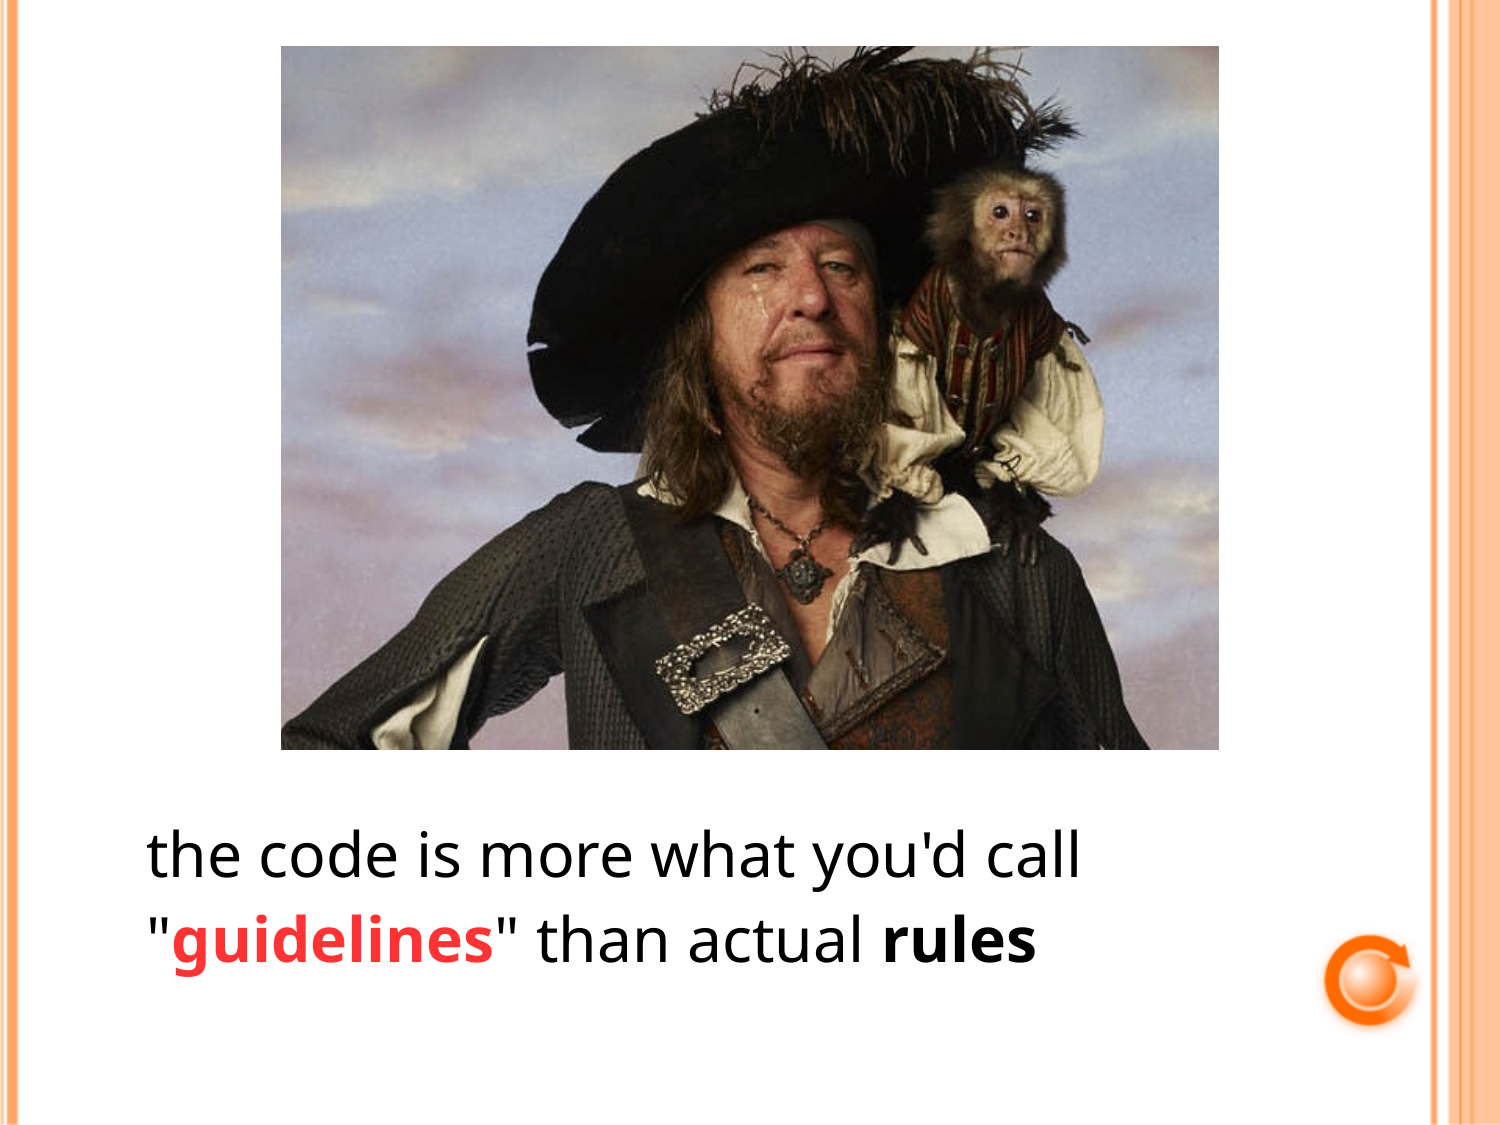

the code is more what you'd call
"guidelines" than actual rules